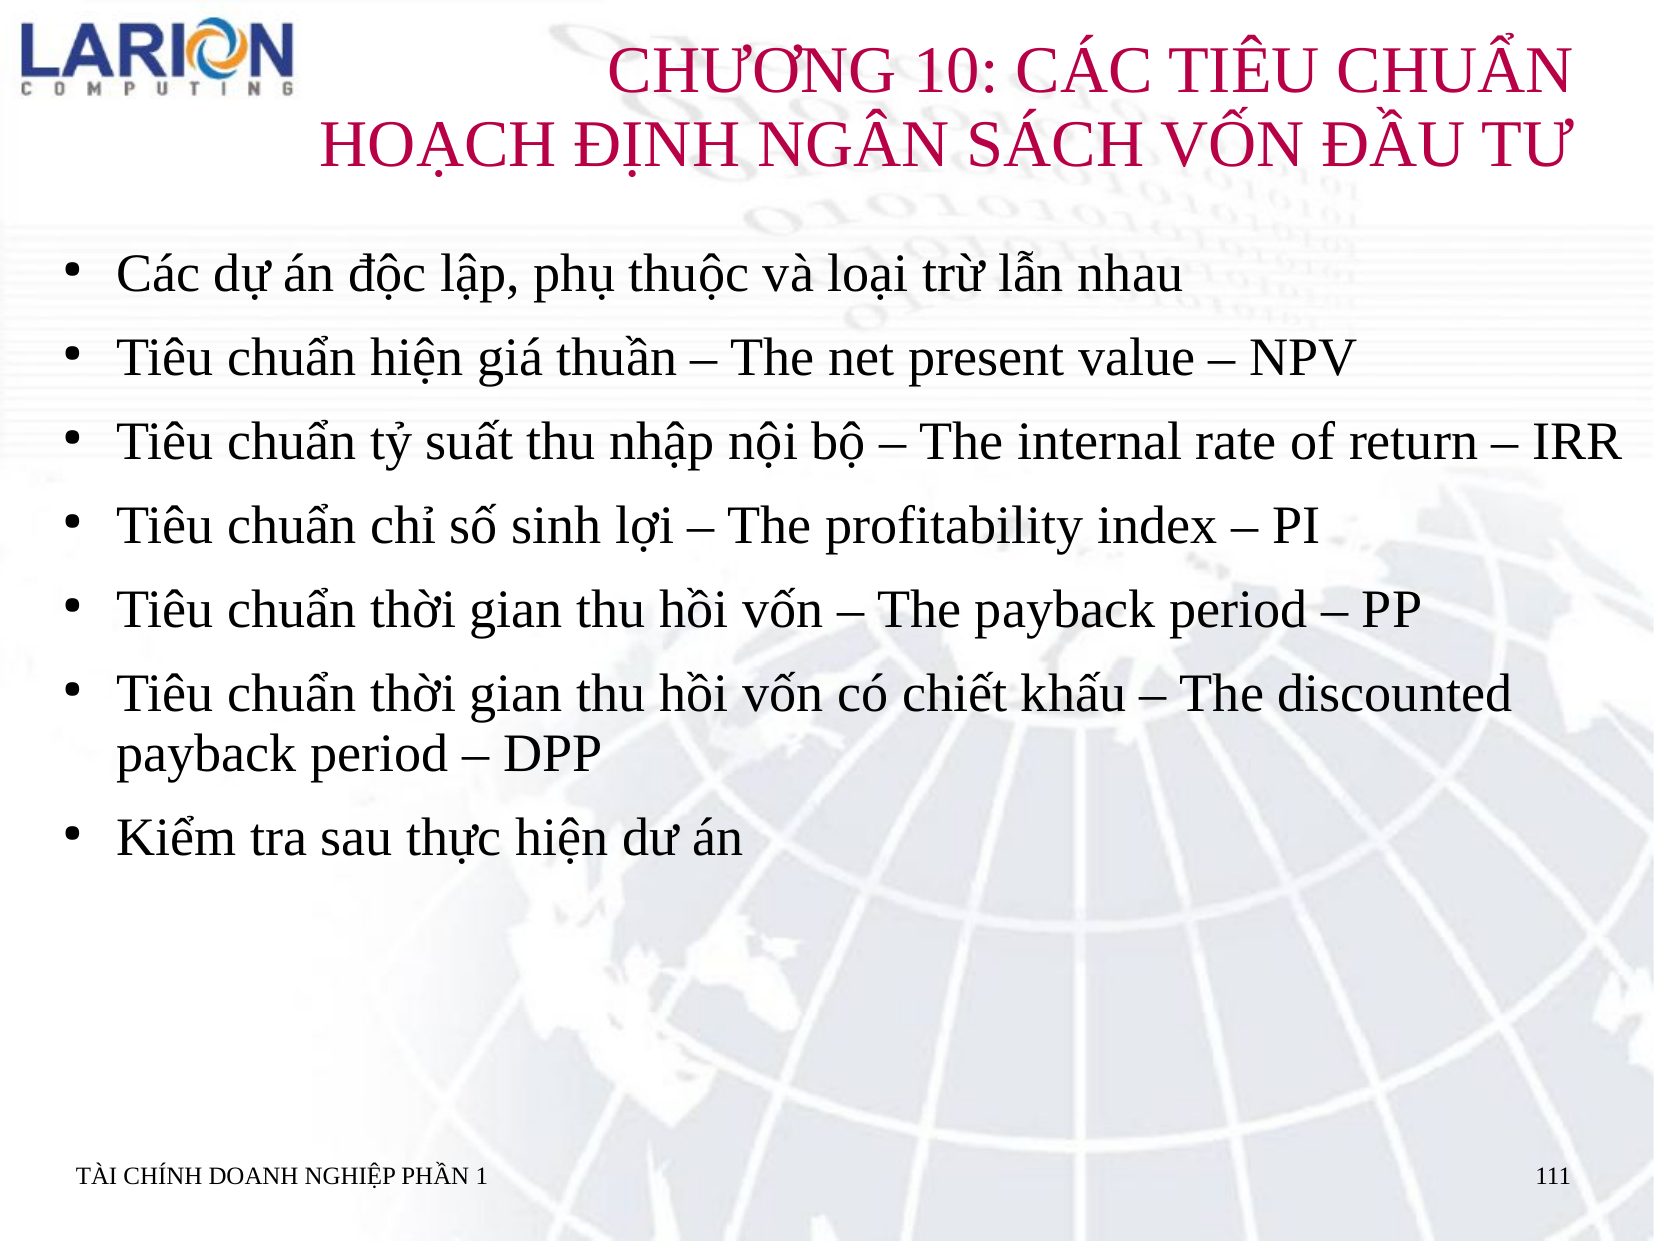

# CHƯƠNG 10: CÁC TIÊU CHUẨN HOẠCH ĐỊNH NGÂN SÁCH VỐN ĐẦU TƯ
Các dự án độc lập, phụ thuộc và loại trừ lẫn nhau
Tiêu chuẩn hiện giá thuần – The net present value – NPV
Tiêu chuẩn tỷ suất thu nhập nội bộ – The internal rate of return – IRR
Tiêu chuẩn chỉ số sinh lợi – The profitability index – PI
Tiêu chuẩn thời gian thu hồi vốn – The payback period – PP
Tiêu chuẩn thời gian thu hồi vốn có chiết khấu – The discounted payback period – DPP
Kiểm tra sau thực hiện dư án
TÀI CHÍNH DOANH NGHIỆP PHẦN 1
111